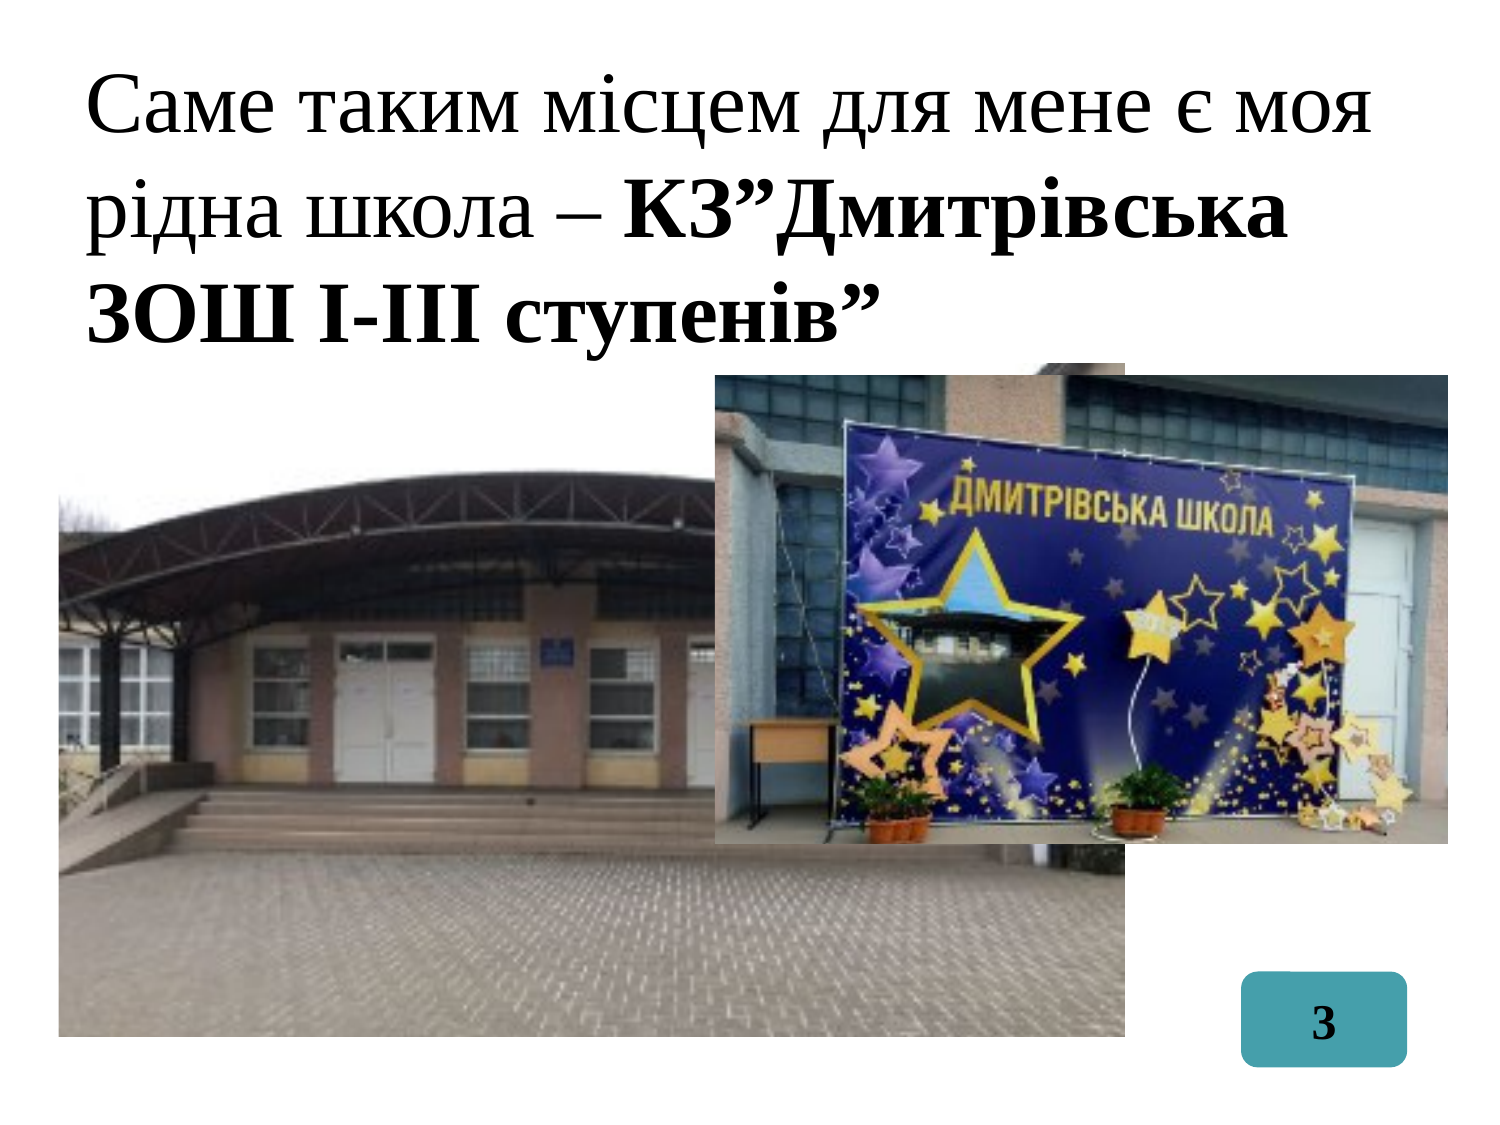

# Саме таким місцем для мене є моя рідна школа – КЗ”Дмитрівська ЗОШ I-III ступенів”
3